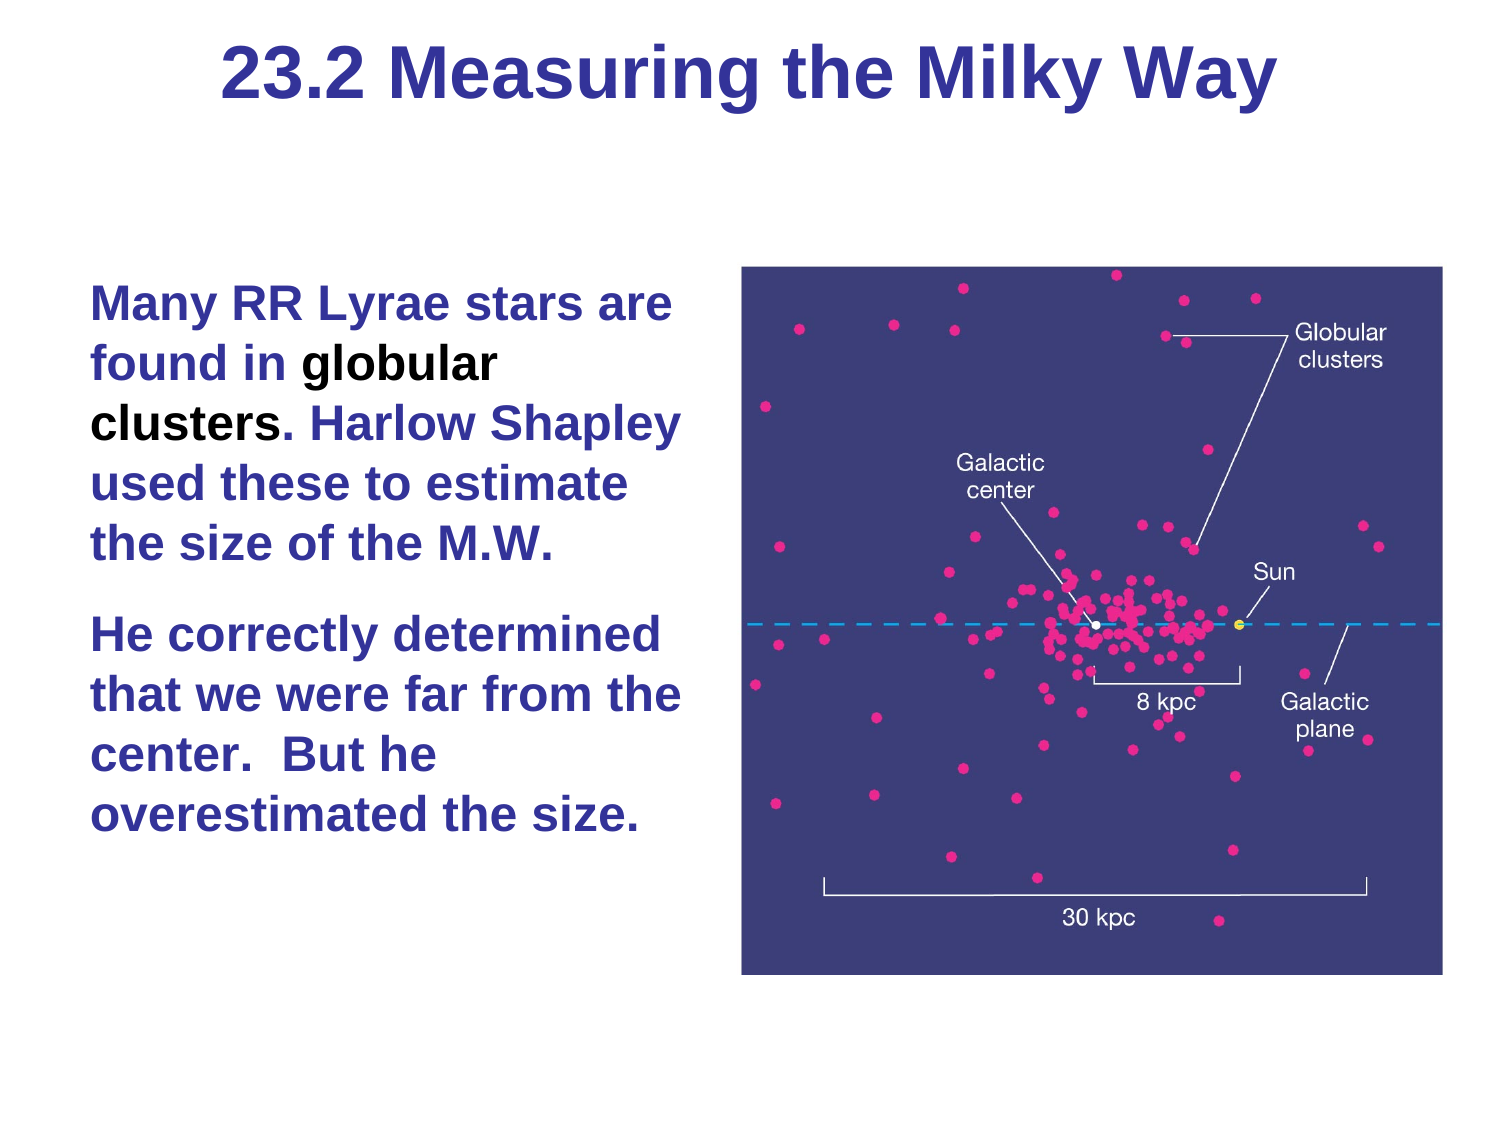

# 23.2 Measuring the Milky Way
Many RR Lyrae stars are found in globular clusters. Harlow Shapley used these to estimate the size of the M.W.
He correctly determined that we were far from the center. But he overestimated the size.